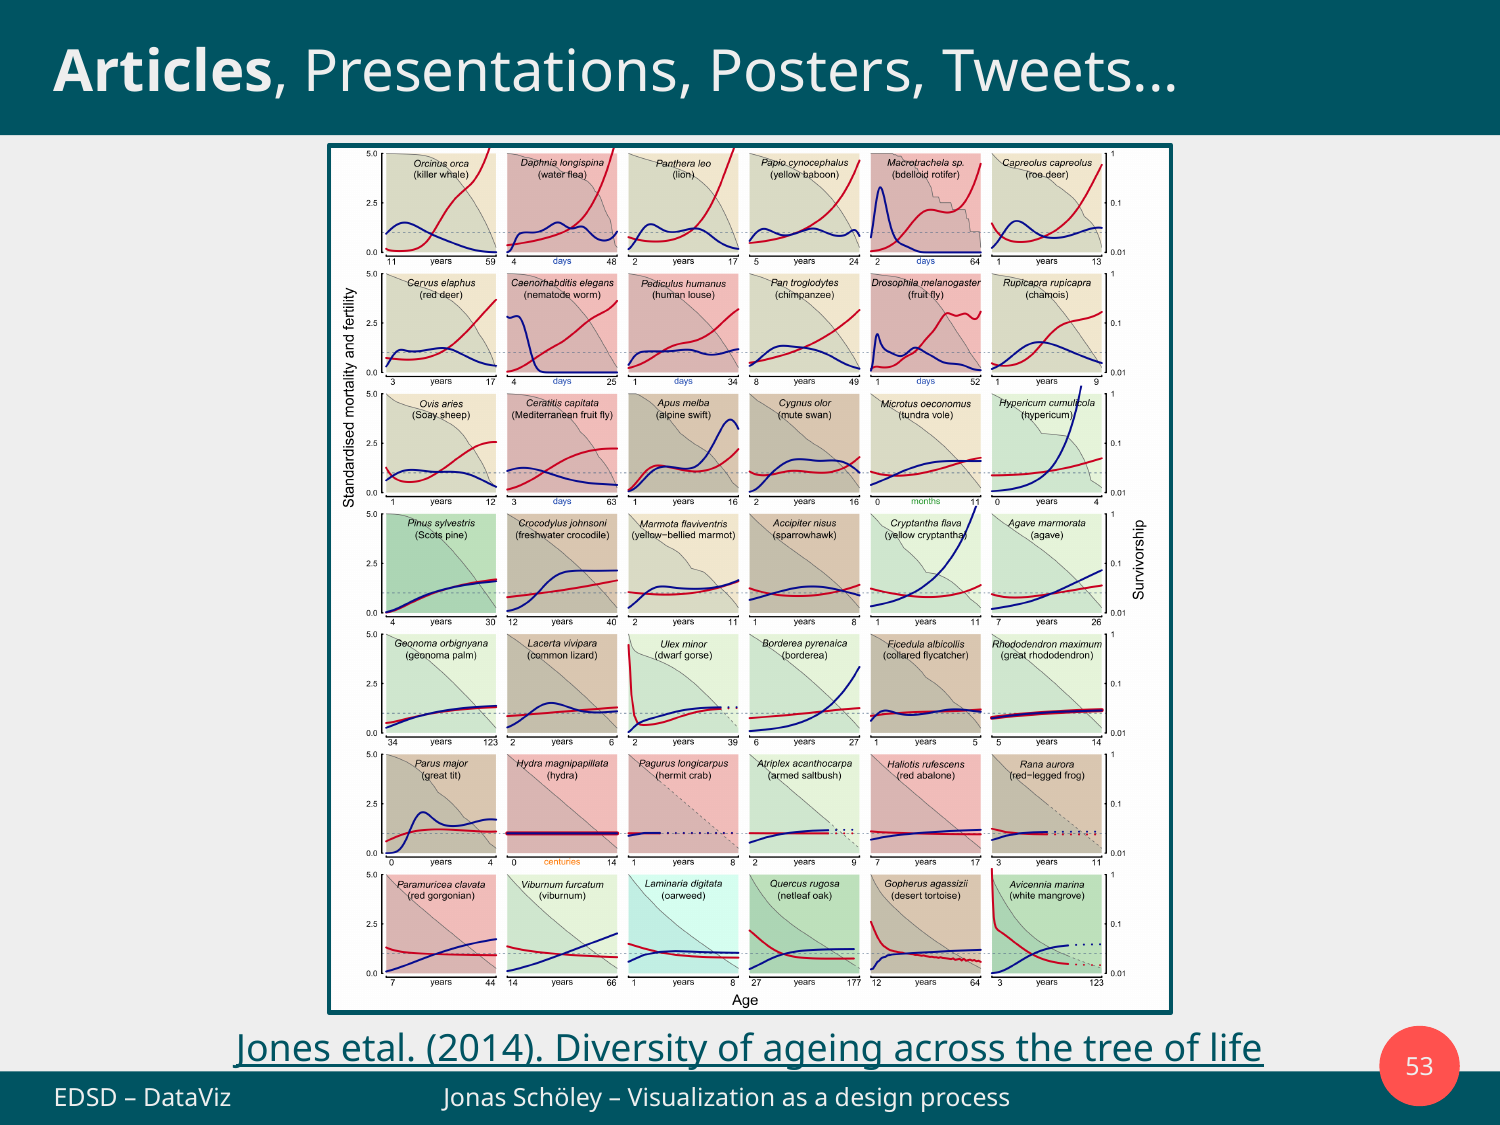

# Articles, Presentations, Posters, Tweets...
53
Jones etal. (2014). Diversity of ageing across the tree of life. [excerpt]
EDSD – DataViz
Jonas Schöley – Visualization as a design process